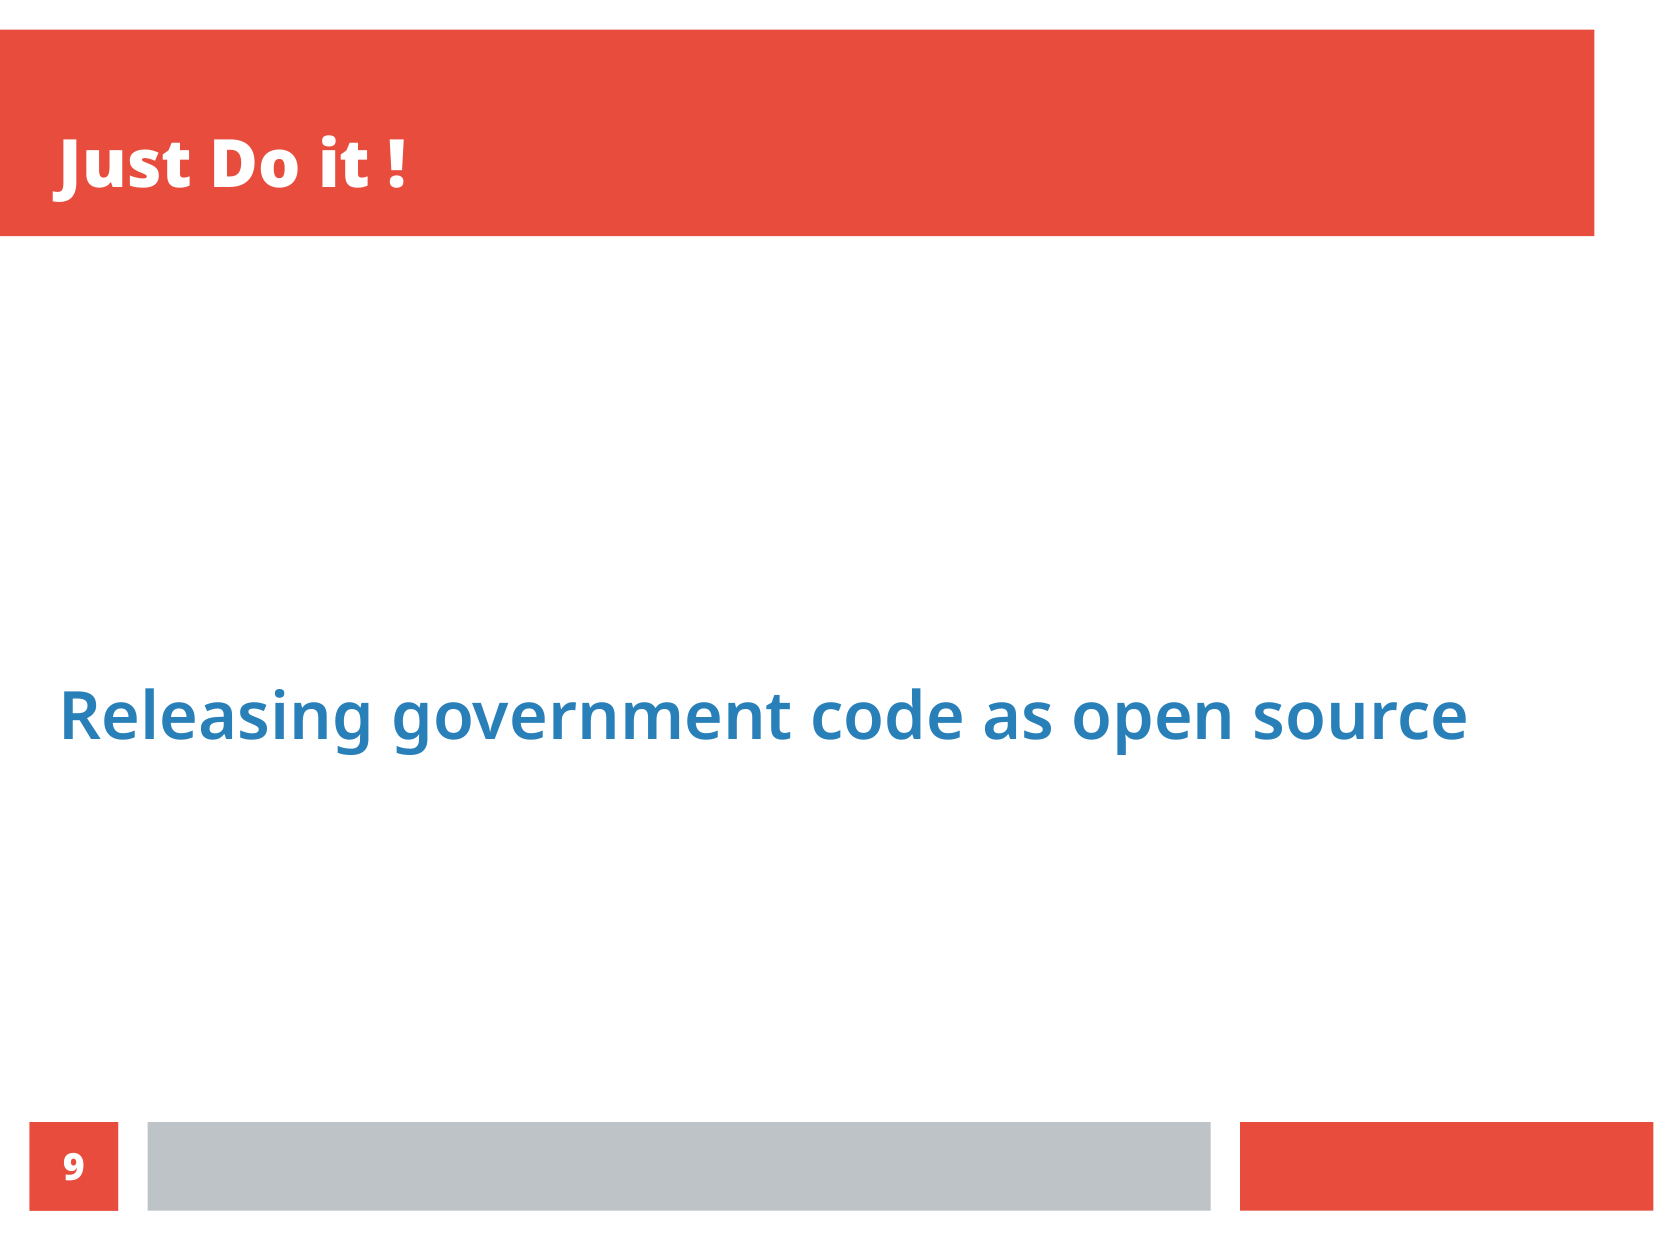

# Just Do it !
Releasing government code as open source
9